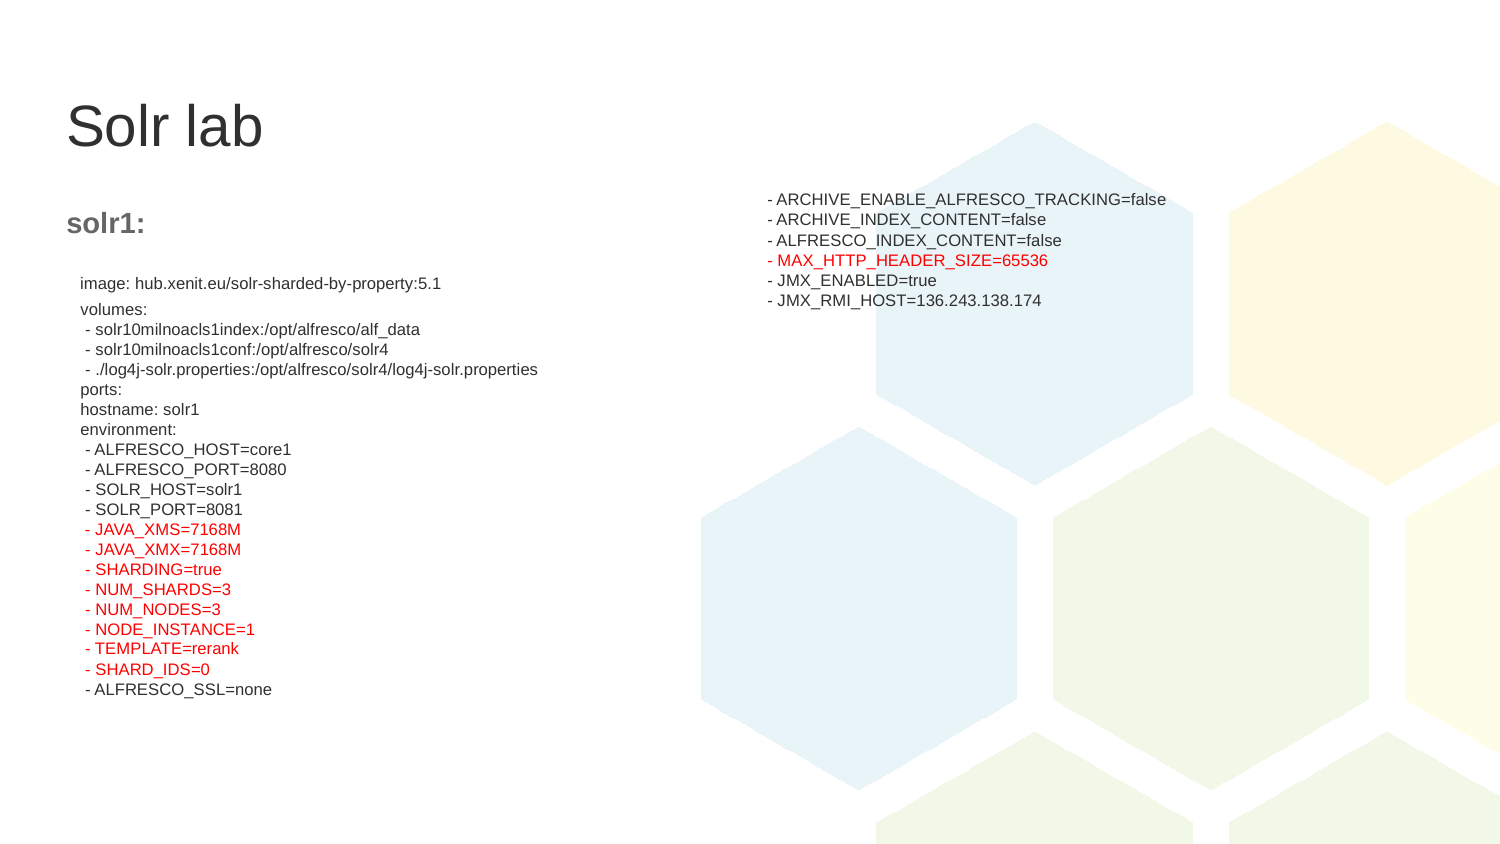

# Solr lab
- ARCHIVE_ENABLE_ALFRESCO_TRACKING=false
- ARCHIVE_INDEX_CONTENT=false
- ALFRESCO_INDEX_CONTENT=false
- MAX_HTTP_HEADER_SIZE=65536
- JMX_ENABLED=true
- JMX_RMI_HOST=136.243.138.174
solr1:
 image: hub.xenit.eu/solr-sharded-by-property:5.1
 volumes:
 - solr10milnoacls1index:/opt/alfresco/alf_data
 - solr10milnoacls1conf:/opt/alfresco/solr4
 - ./log4j-solr.properties:/opt/alfresco/solr4/log4j-solr.properties
 ports:
 hostname: solr1
 environment:
 - ALFRESCO_HOST=core1
 - ALFRESCO_PORT=8080
 - SOLR_HOST=solr1
 - SOLR_PORT=8081
 - JAVA_XMS=7168M
 - JAVA_XMX=7168M
 - SHARDING=true
 - NUM_SHARDS=3
 - NUM_NODES=3
 - NODE_INSTANCE=1
 - TEMPLATE=rerank
 - SHARD_IDS=0
 - ALFRESCO_SSL=none